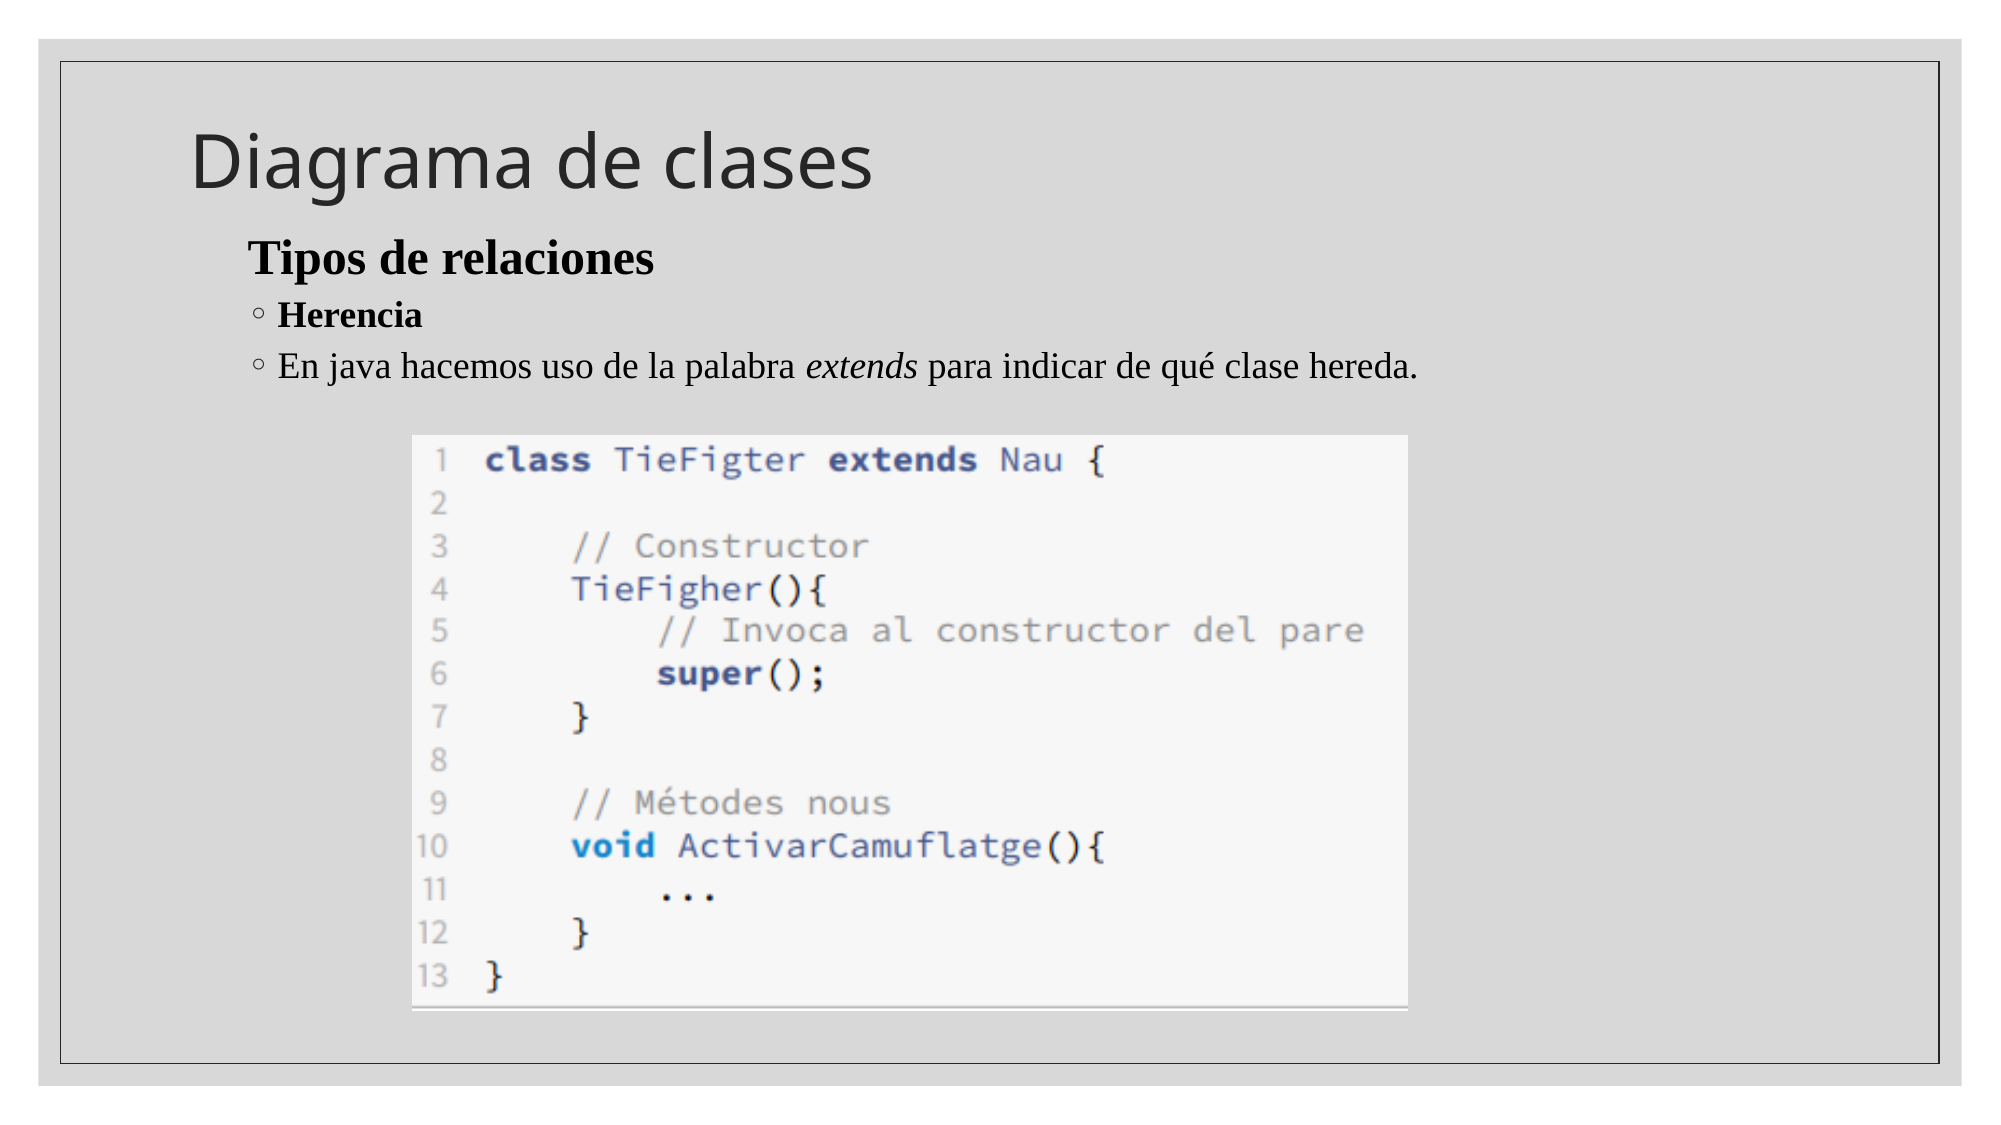

# Diagrama de clases
Tipos de relaciones
Herencia
En java hacemos uso de la palabra extends para indicar de qué clase hereda.